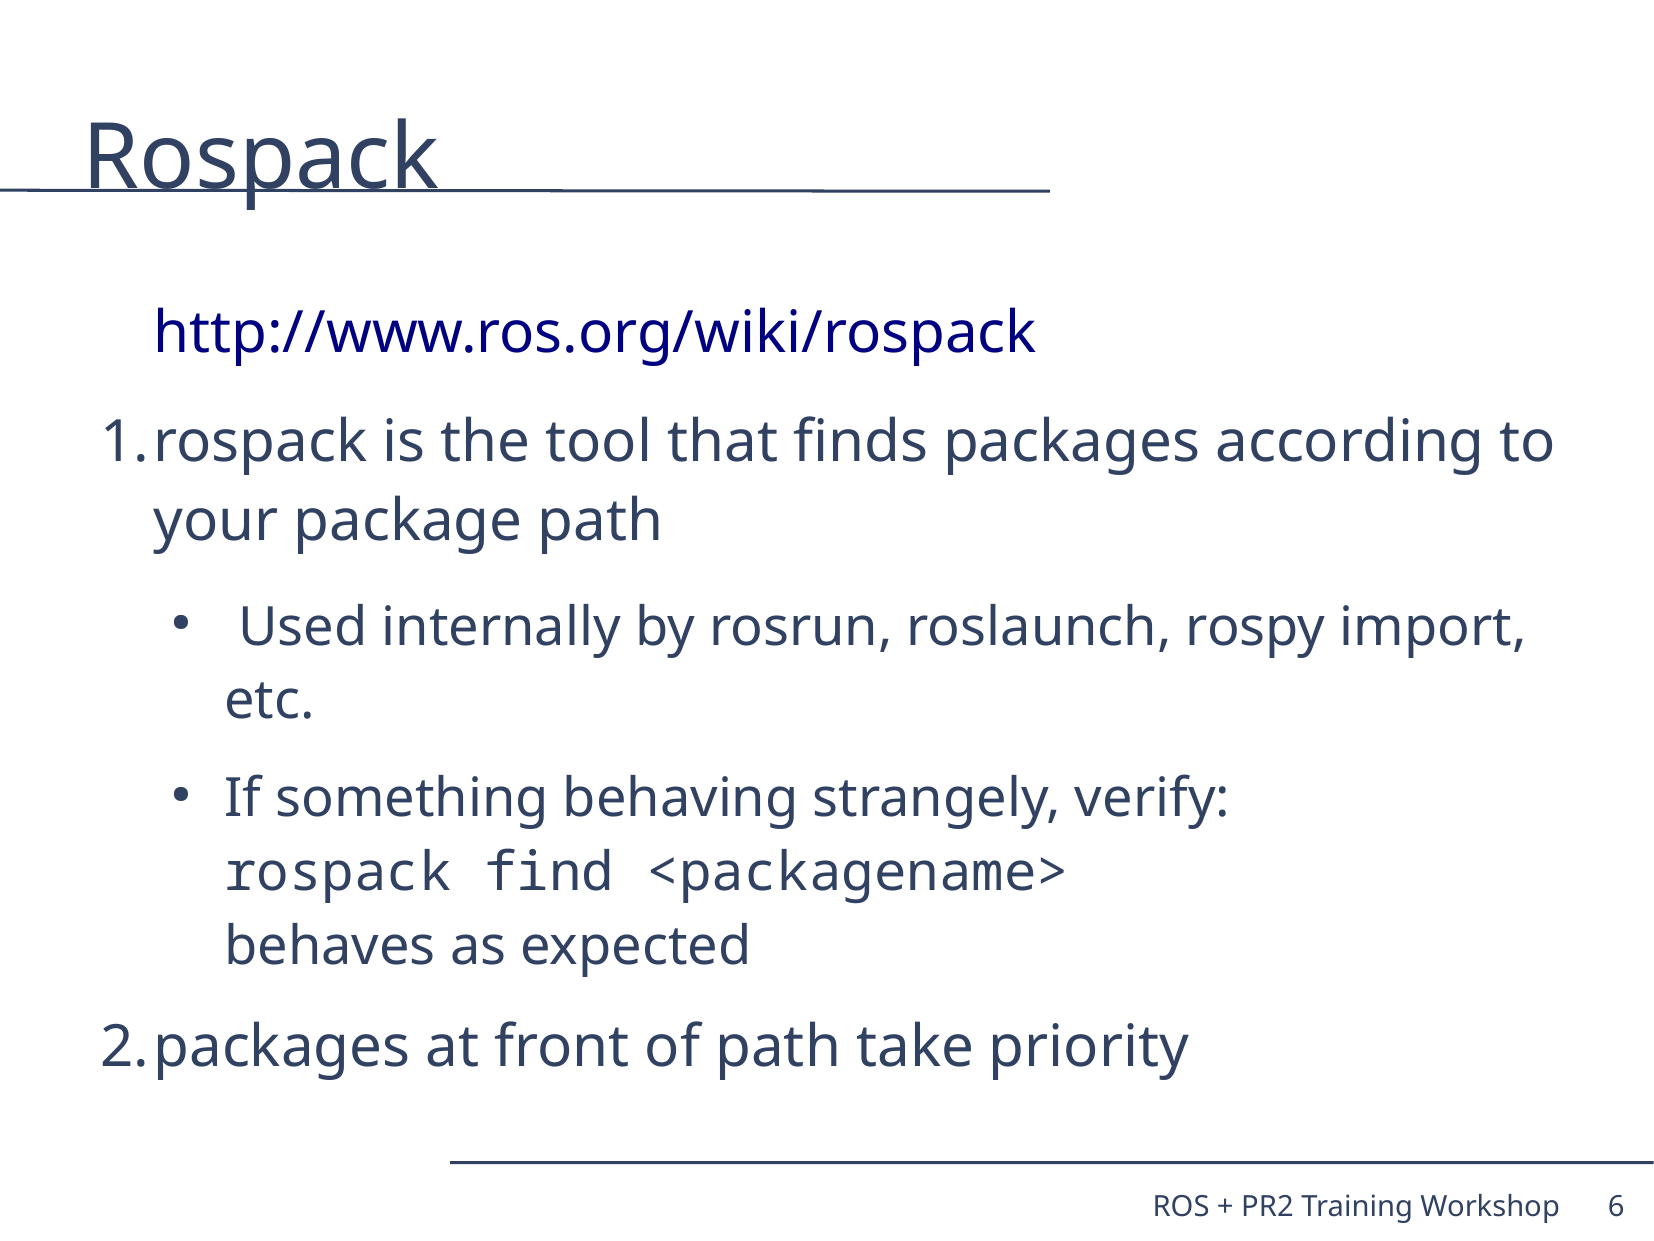

# Rospack
http://www.ros.org/wiki/rospack
rospack is the tool that finds packages according to your package path
 Used internally by rosrun, roslaunch, rospy import, etc.
If something behaving strangely, verify:
rospack find <packagename>
behaves as expected
packages at front of path take priority